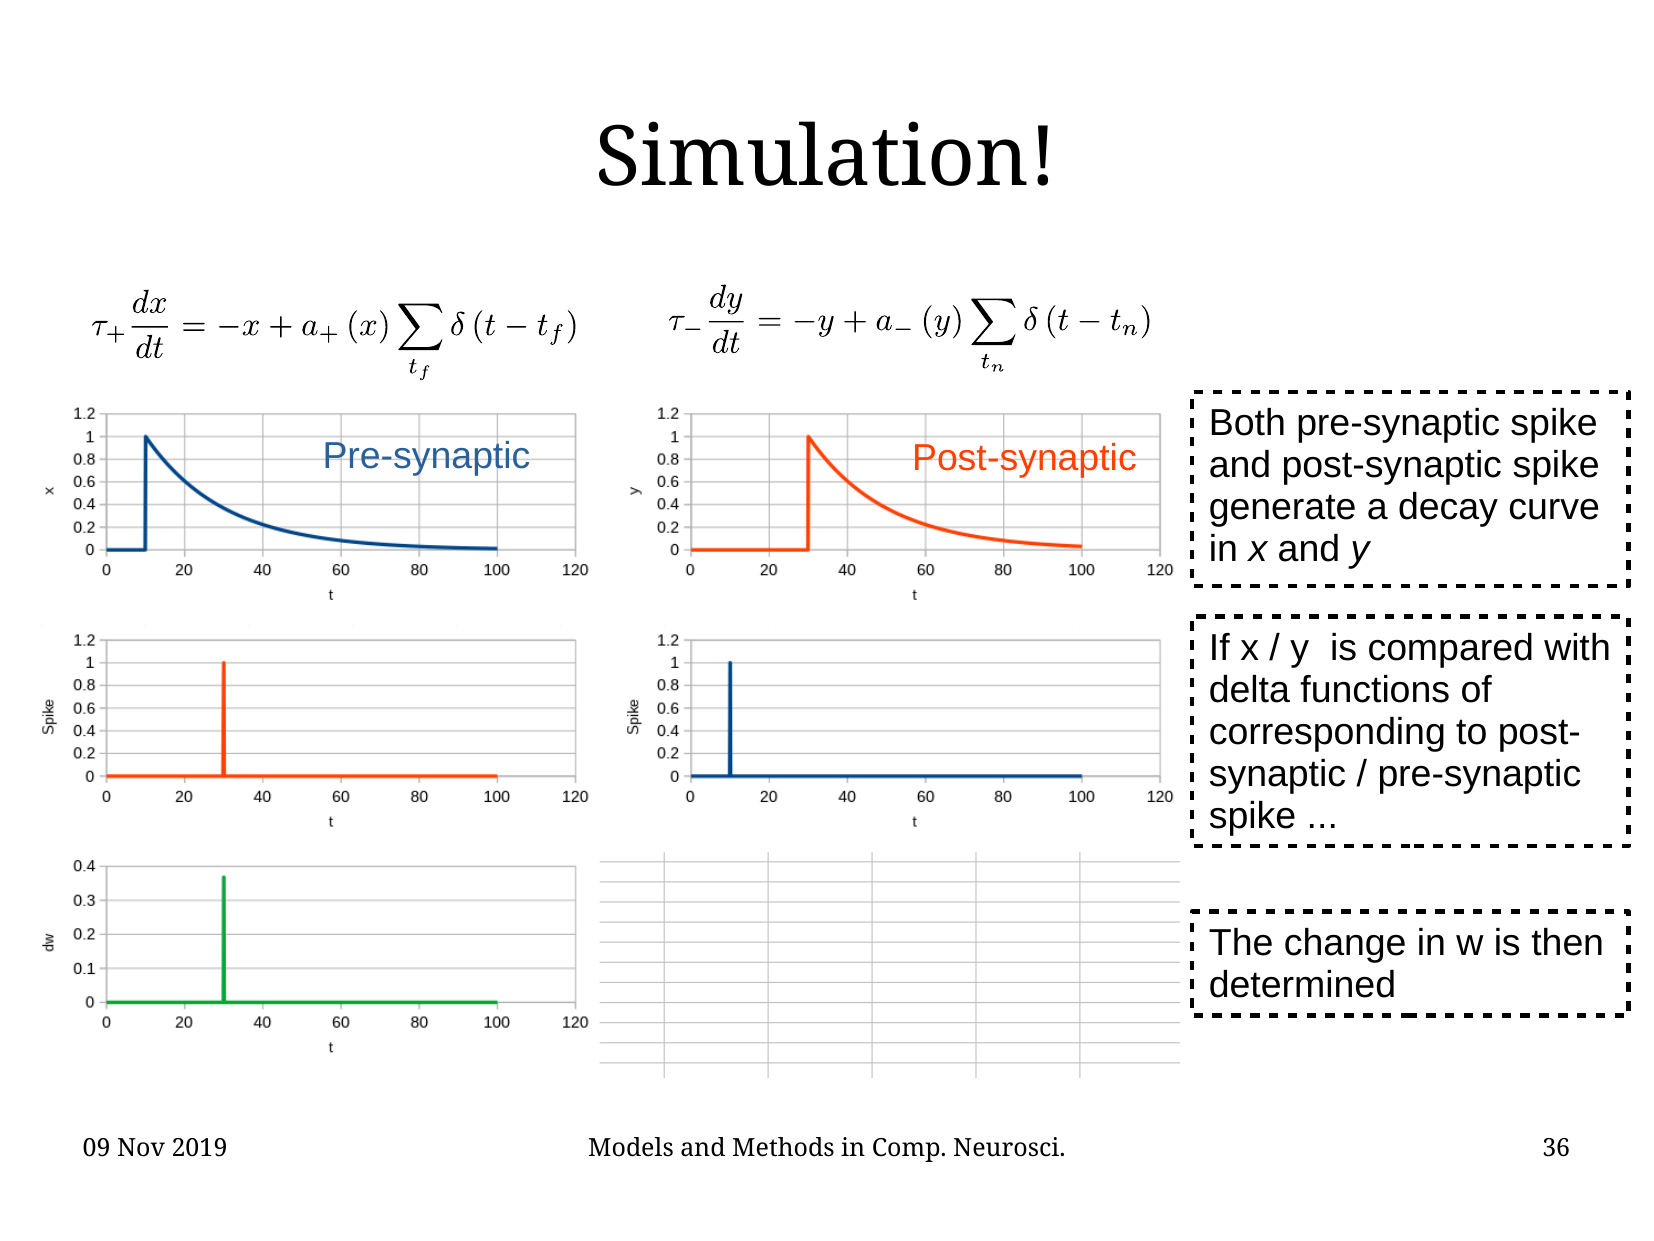

# Simulation!
Both pre-synaptic spike and post-synaptic spike generate a decay curve in x and y
Pre-synaptic
Post-synaptic
If x / y is compared with delta functions of corresponding to post-synaptic / pre-synaptic spike ...
The change in w is then determined
09 Nov 2019
Models and Methods in Comp. Neurosci.
36